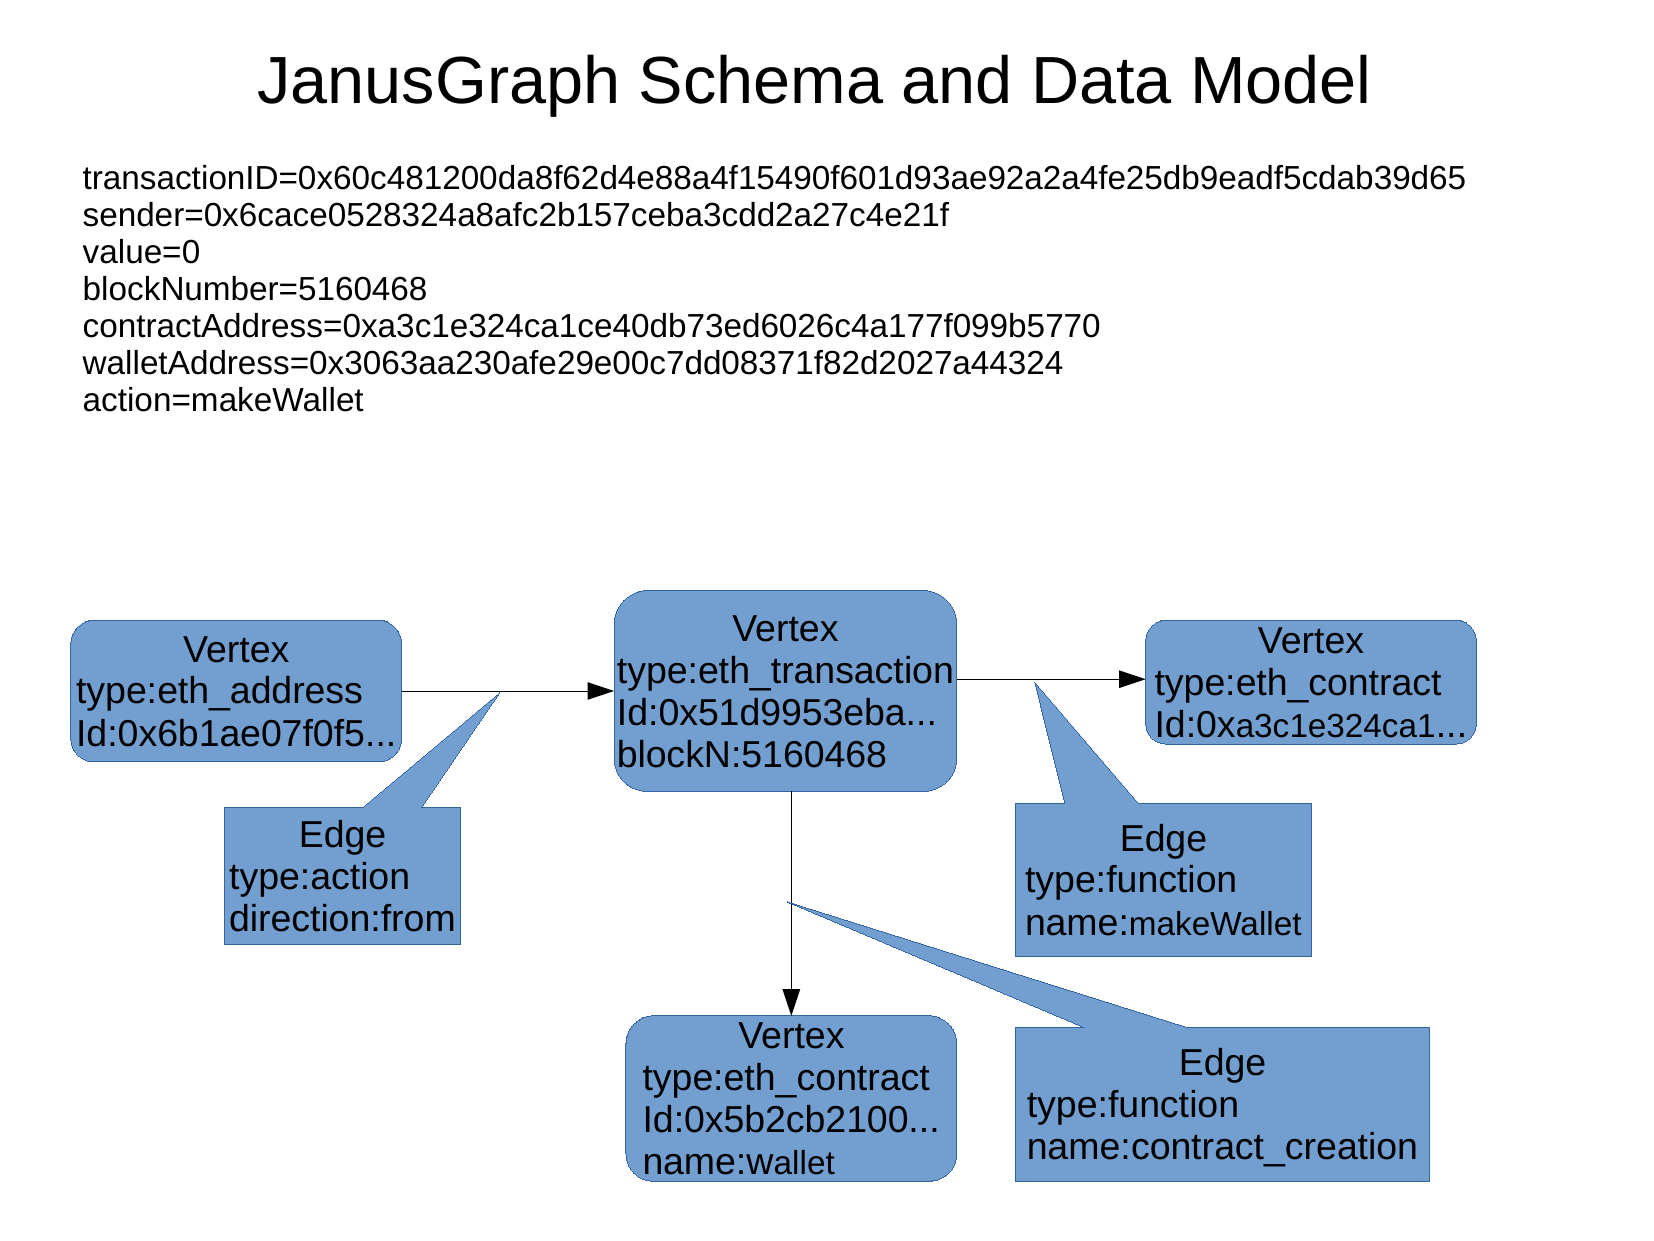

JanusGraph Schema and Data Model
transactionID=0x60c481200da8f62d4e88a4f15490f601d93ae92a2a4fe25db9eadf5cdab39d65
sender=0x6cace0528324a8afc2b157ceba3cdd2a27c4e21f
value=0
blockNumber=5160468
contractAddress=0xa3c1e324ca1ce40db73ed6026c4a177f099b5770
walletAddress=0x3063aa230afe29e00c7dd08371f82d2027a44324
action=makeWallet
Vertex
type:eth_transaction
Id:0x51d9953eba...
blockN:5160468
Vertex
type:eth_address
Id:0x6b1ae07f0f5...
Vertex
type:eth_contract
Id:0xa3c1e324ca1...
Edge
type:function
name:makeWallet
Edge
type:action
direction:from
Vertex
type:eth_contract
Id:0x5b2cb2100...
name:wallet
Edge
type:function
name:contract_creation